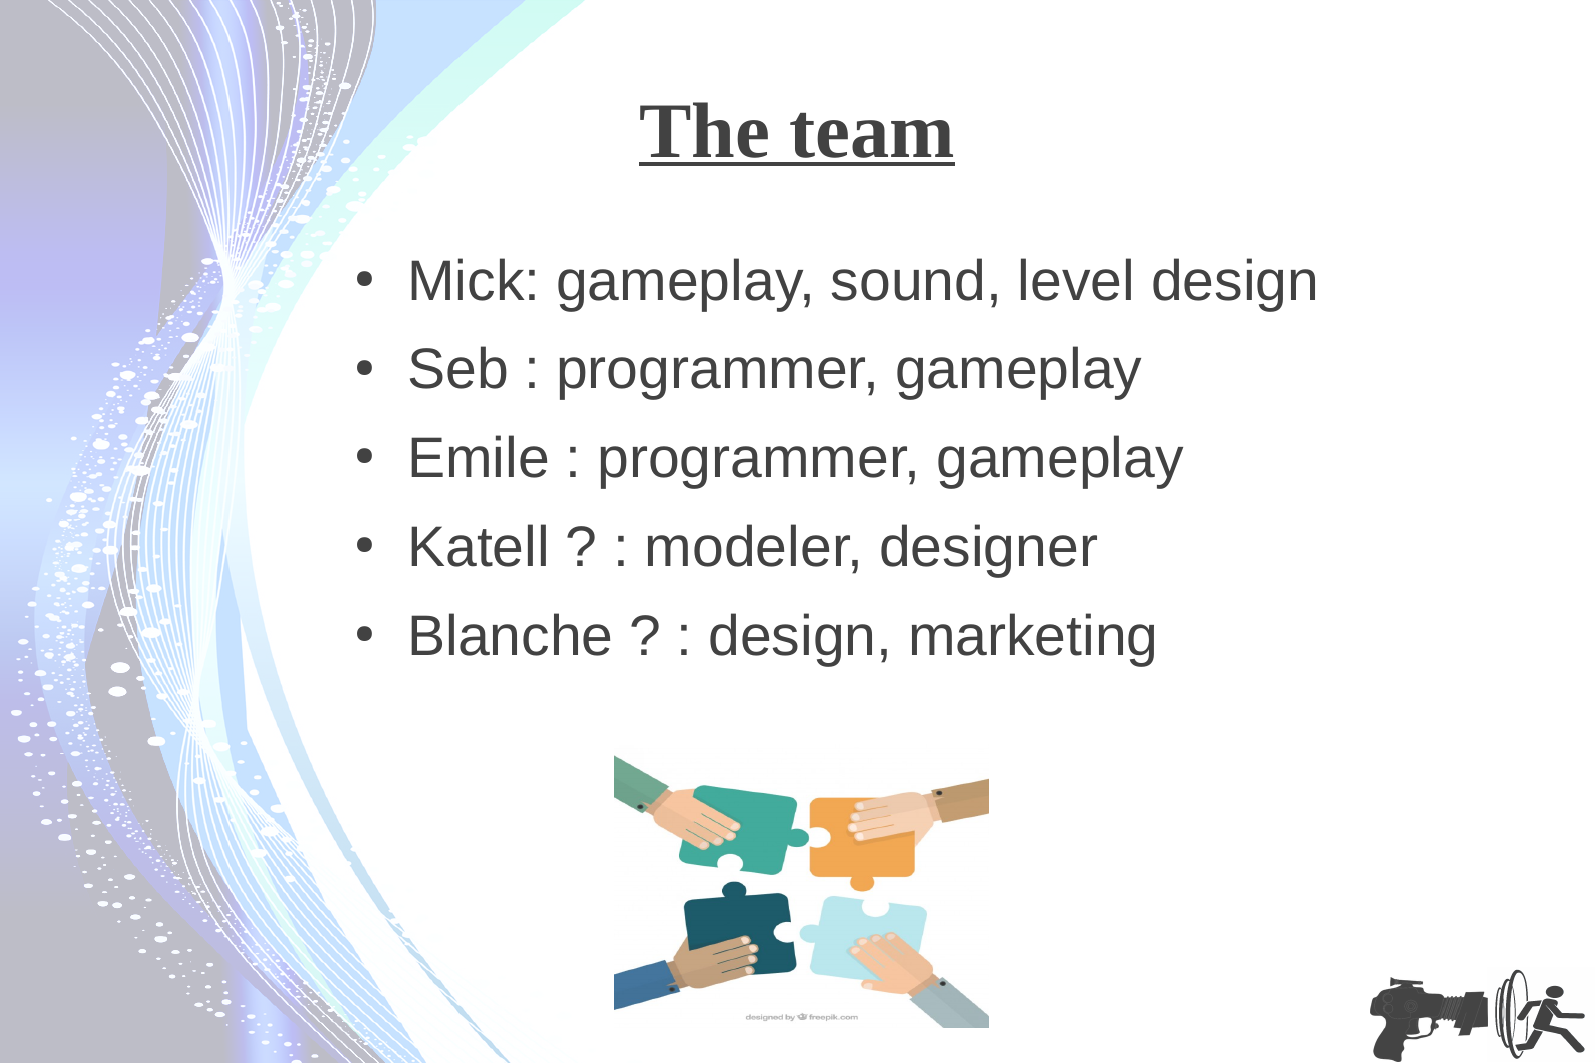

# The team
Mick: gameplay, sound, level design
Seb : programmer, gameplay
Emile : programmer, gameplay
Katell ? : modeler, designer
Blanche ? : design, marketing